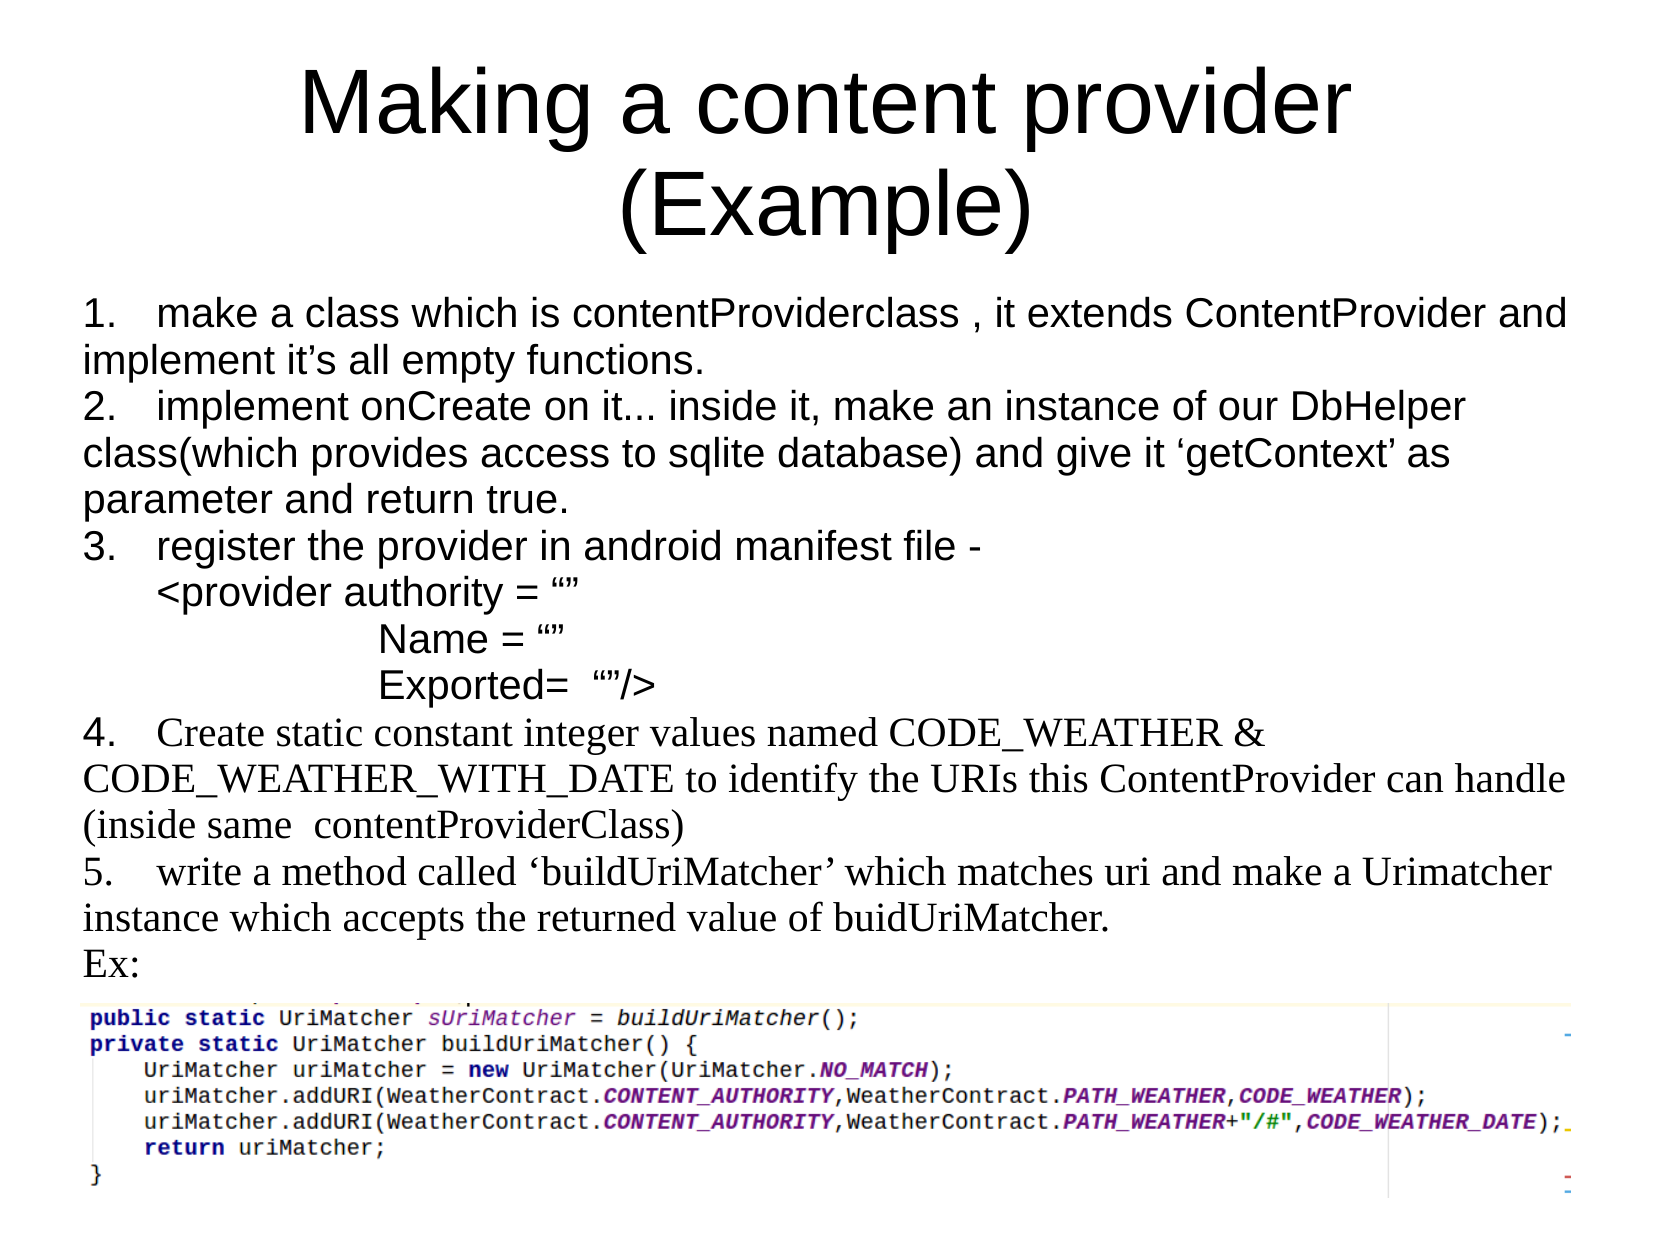

# Making a content provider (Example)
1.	make a class which is contentProviderclass , it extends ContentProvider and implement it’s all empty functions.
2.	implement onCreate on it... inside it, make an instance of our DbHelper class(which provides access to sqlite database) and give it ‘getContext’ as parameter and return true.
3.	register the provider in android manifest file -
	<provider authority = “”
				Name = “”
				Exported= “”/>
4.	Create static constant integer values named CODE_WEATHER & CODE_WEATHER_WITH_DATE to identify the URIs this ContentProvider can handle (inside same contentProviderClass)
5.	write a method called ‘buildUriMatcher’ which matches uri and make a Urimatcher instance which accepts the returned value of buidUriMatcher.
Ex: